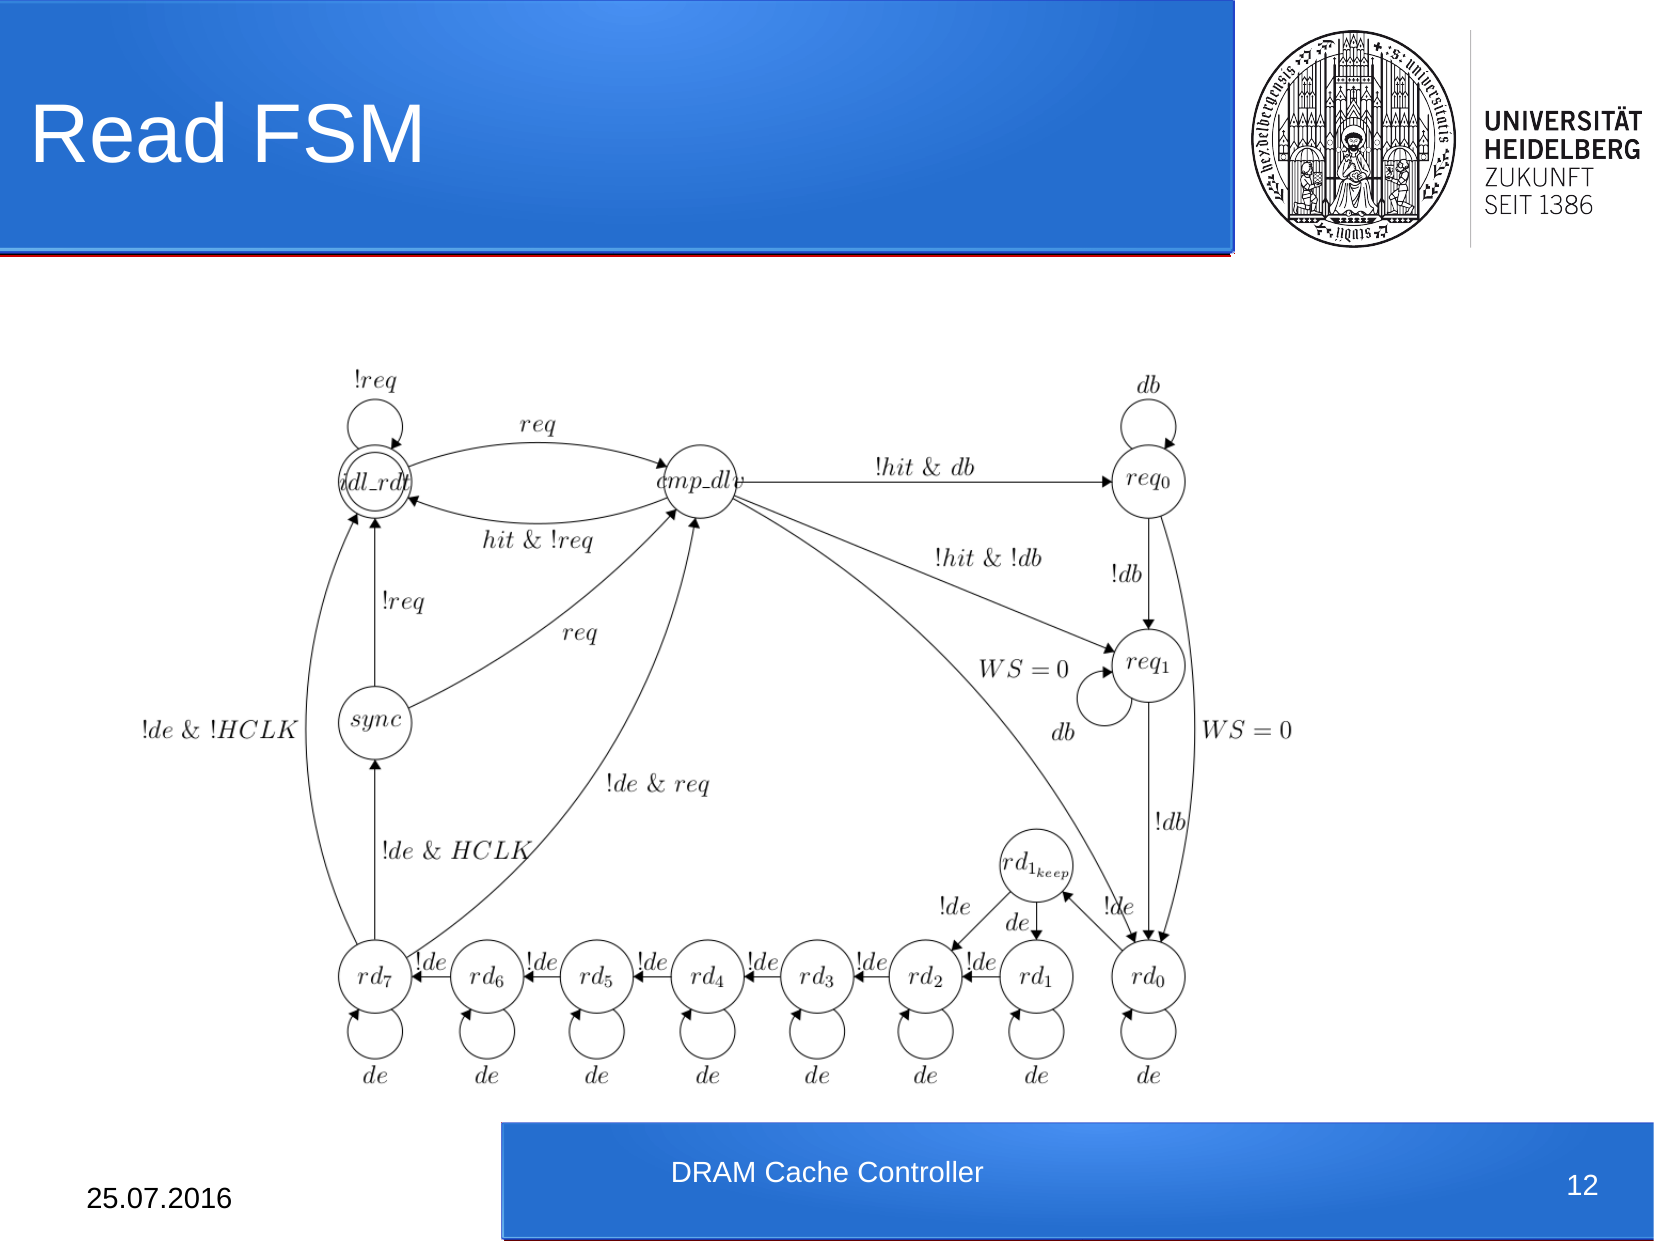

# Read FSM
DRAM Cache Controller
12
25.07.2016